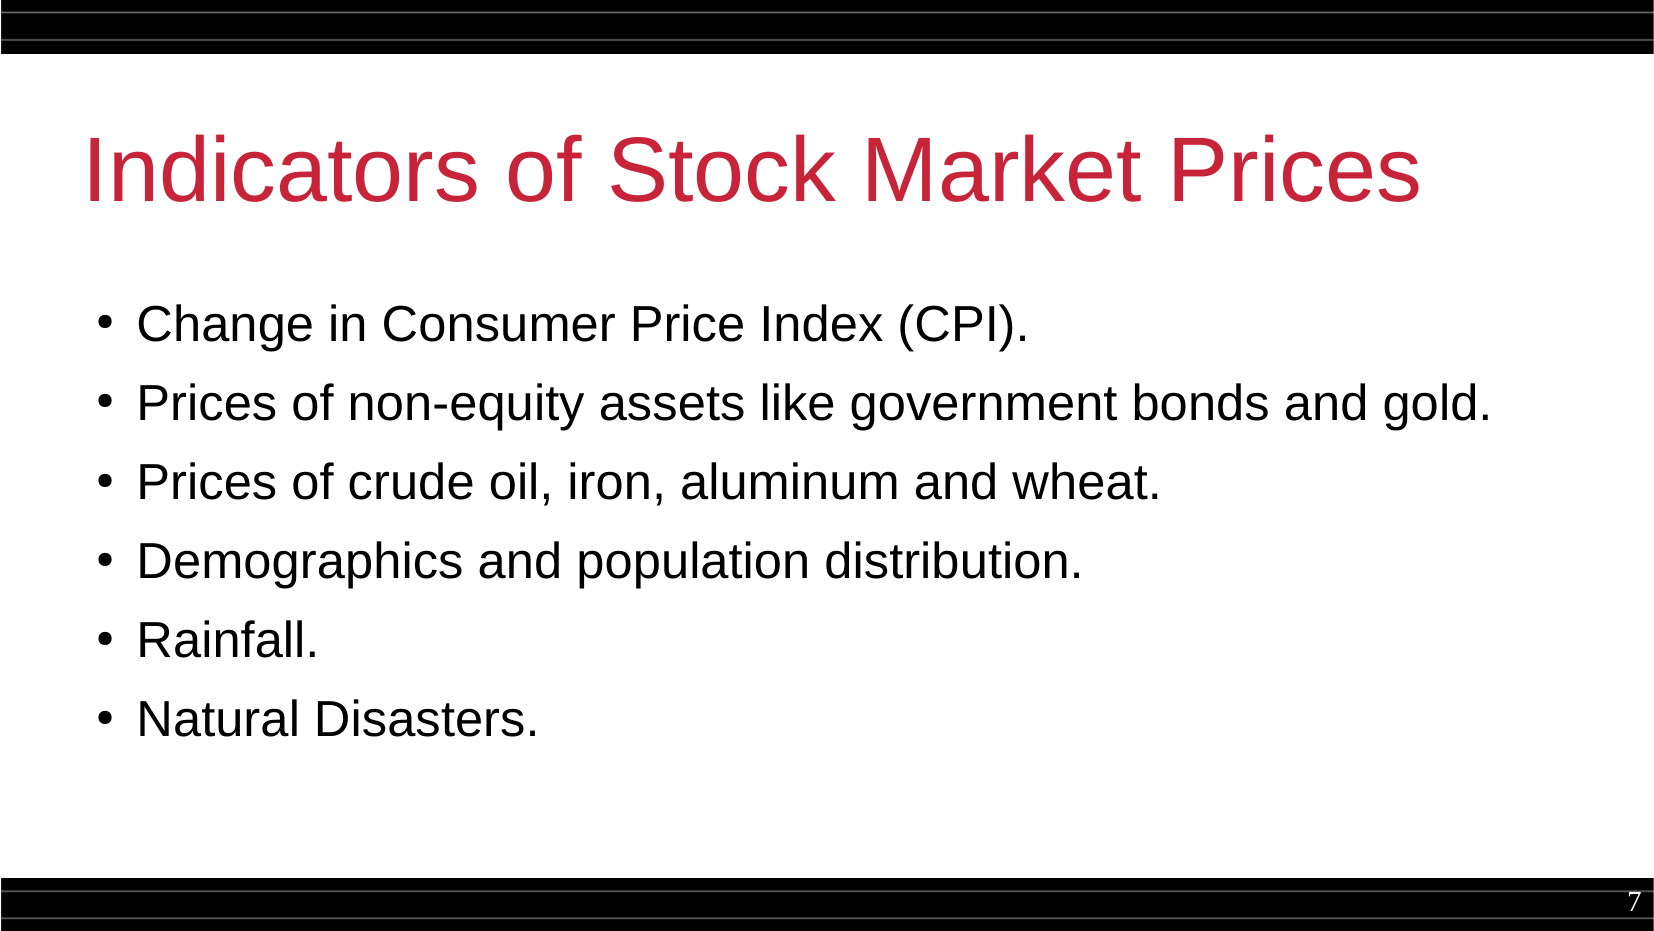

# Indicators of Stock Market Prices
Change in Consumer Price Index (CPI).
Prices of non-equity assets like government bonds and gold.
Prices of crude oil, iron, aluminum and wheat.
Demographics and population distribution.
Rainfall.
Natural Disasters.